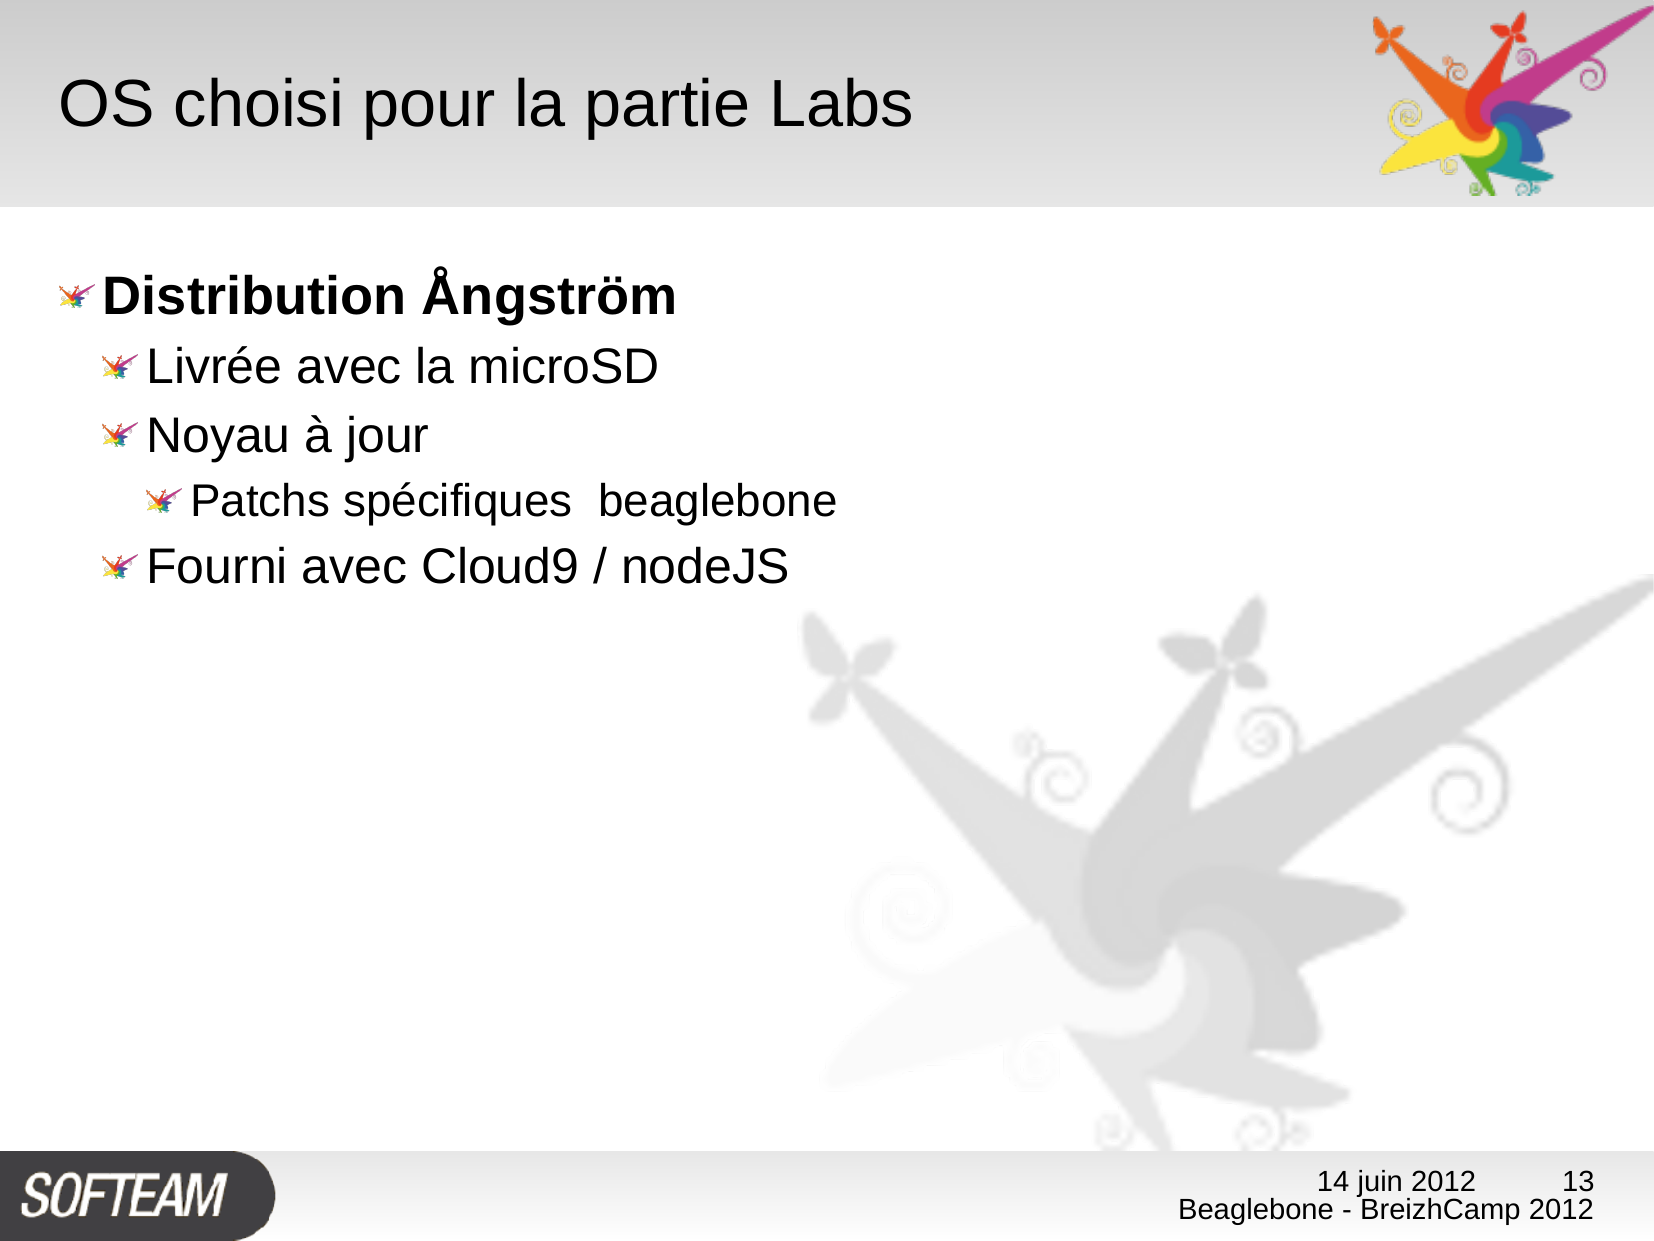

# OS choisi pour la partie Labs
Distribution Ångström
Livrée avec la microSD
Noyau à jour
Patchs spécifiques beaglebone
Fourni avec Cloud9 / nodeJS
14 juin 2012
13
Beaglebone - BreizhCamp 2012